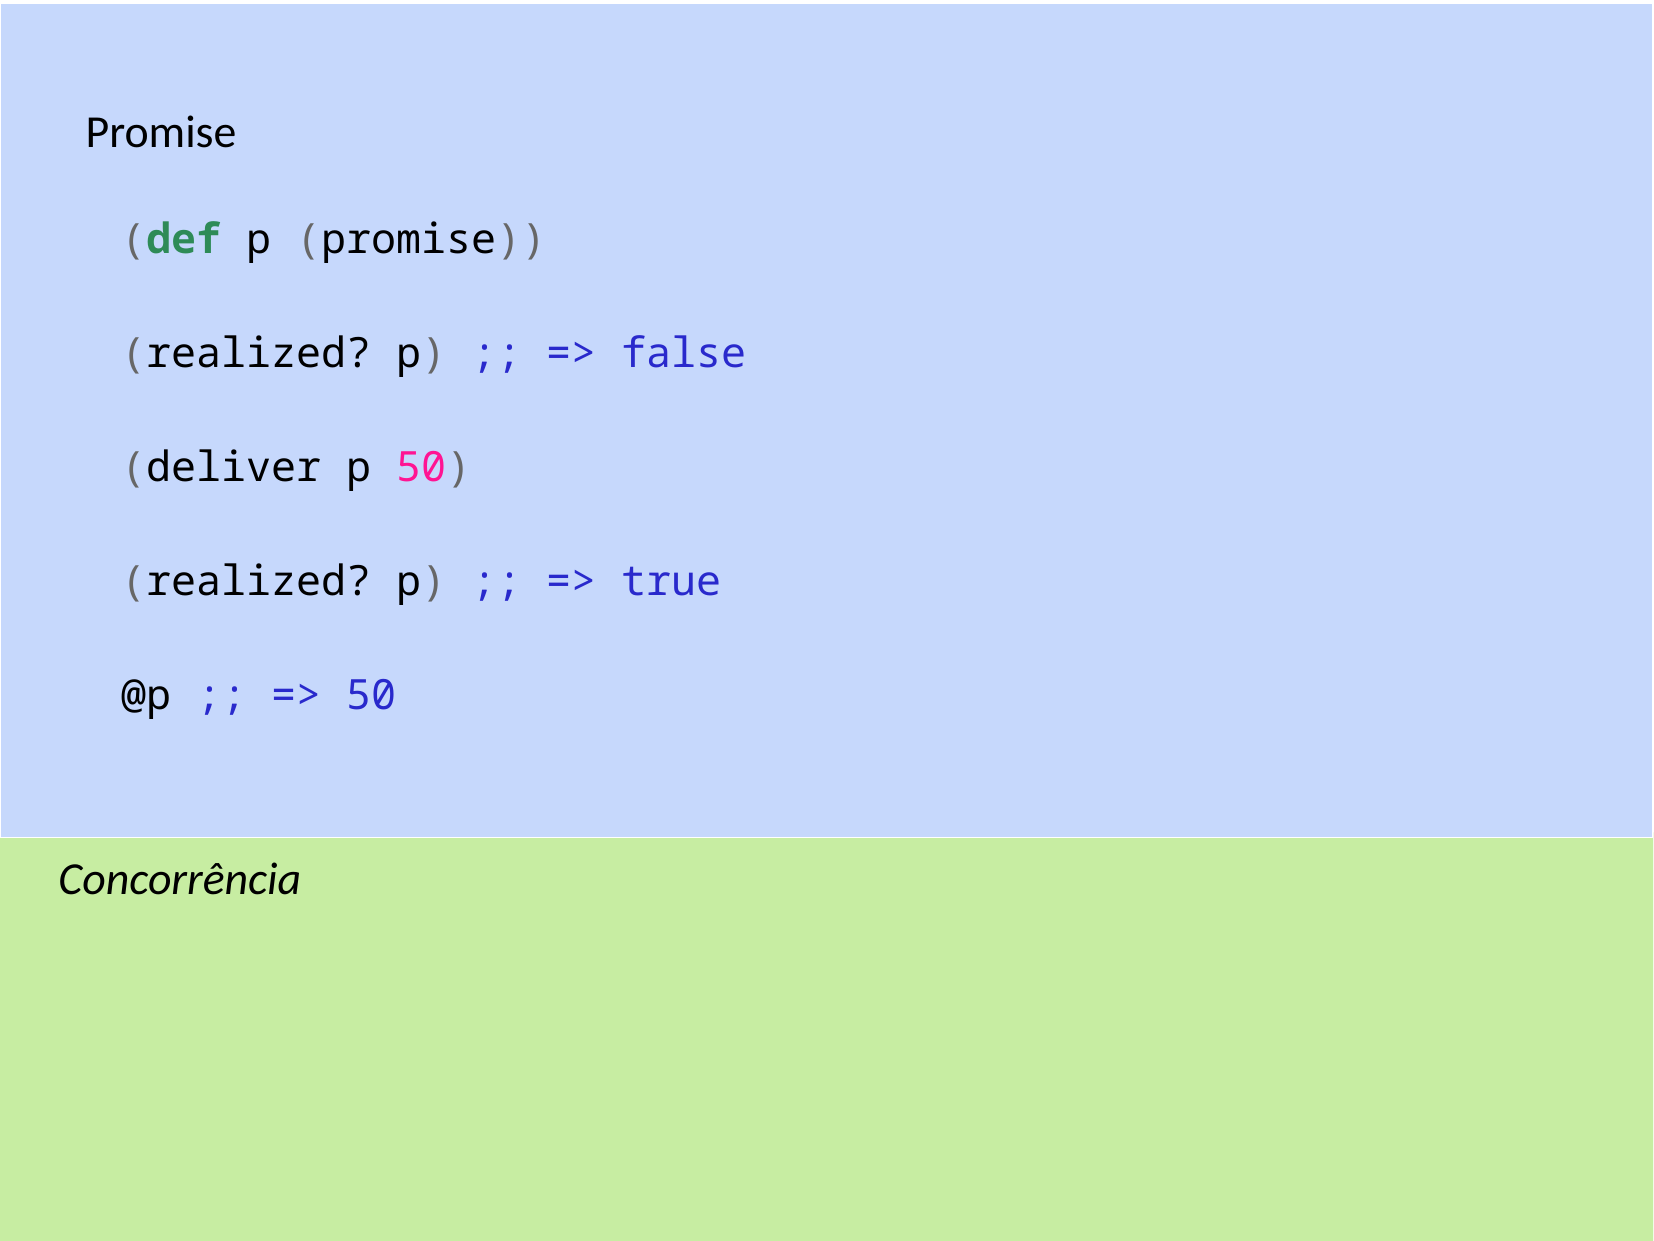

Promise
(def p (promise))
(realized? p) ;; => false
(deliver p 50)
(realized? p) ;; => true
@p ;; => 50
Concorrência